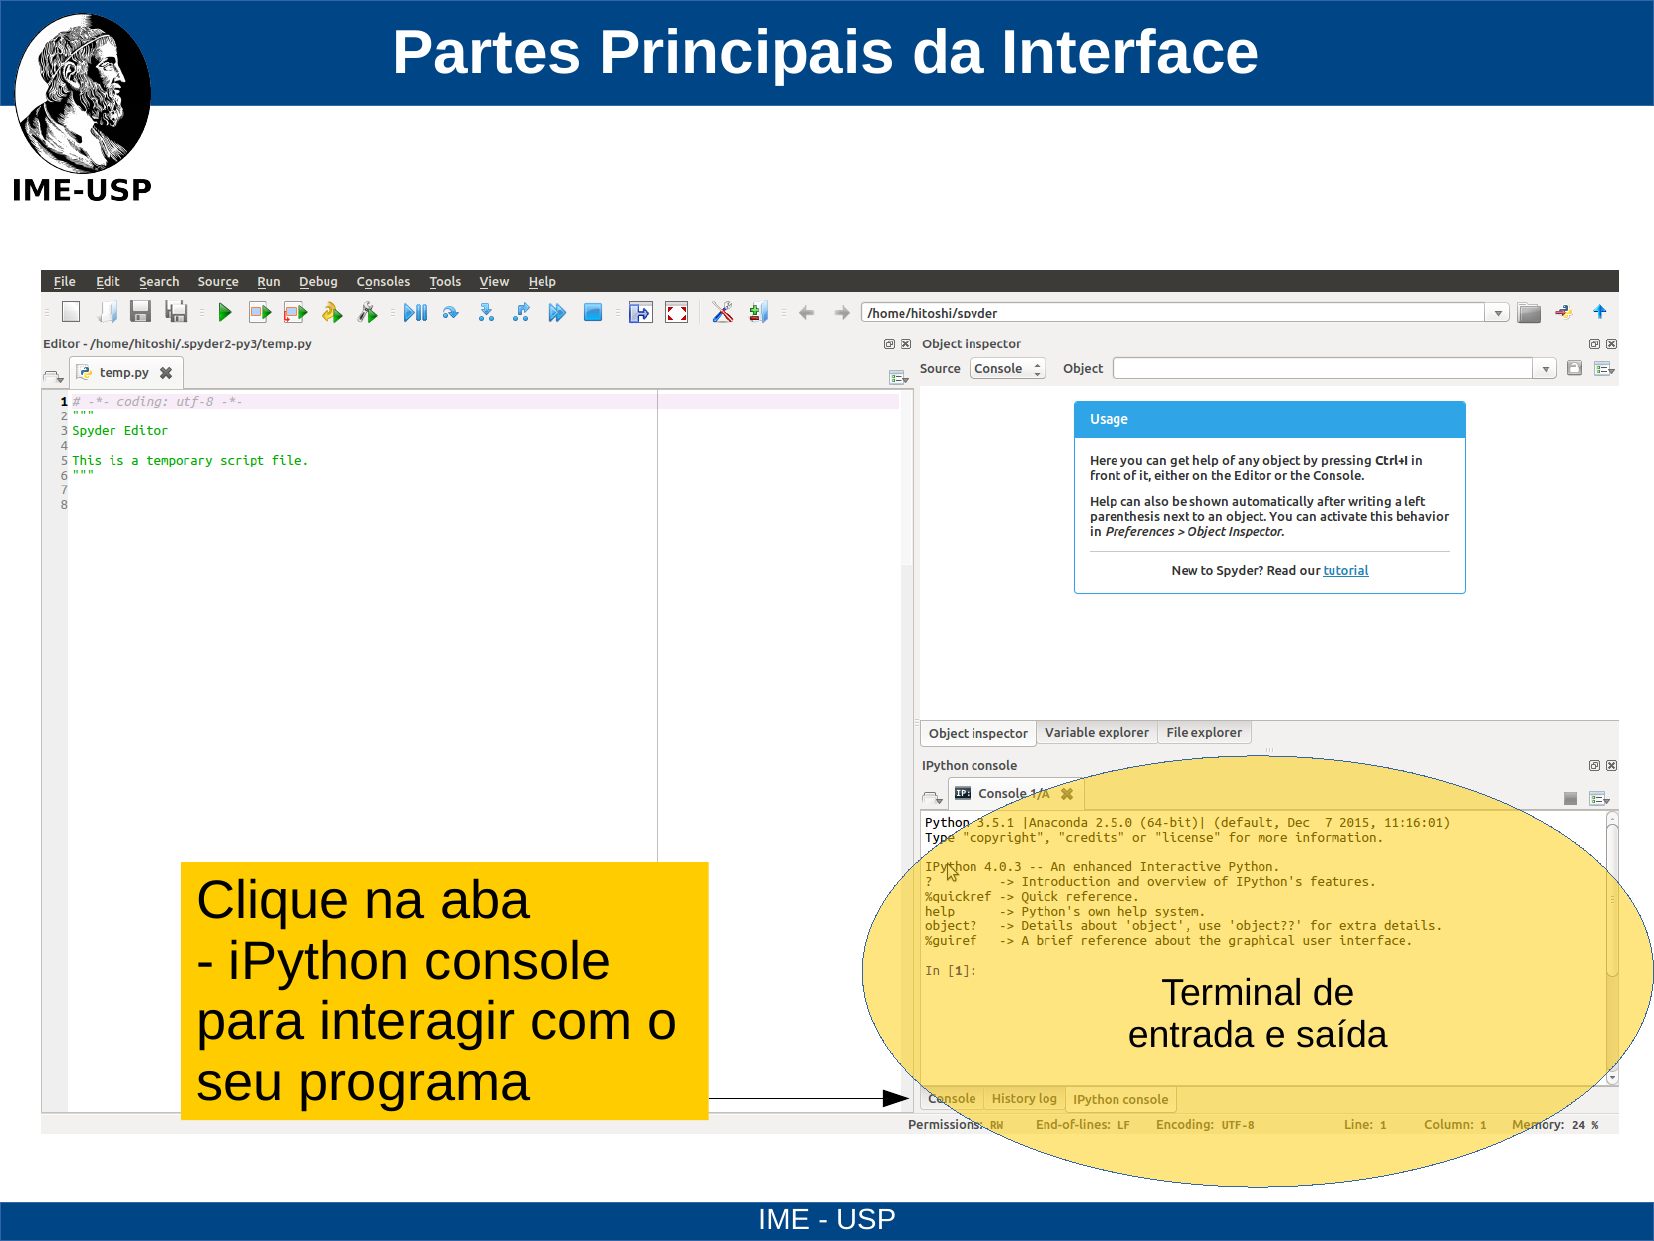

# Partes Principais da Interface
Terminal de
entrada e saída
Clique na aba
- iPython console
para interagir com o
seu programa